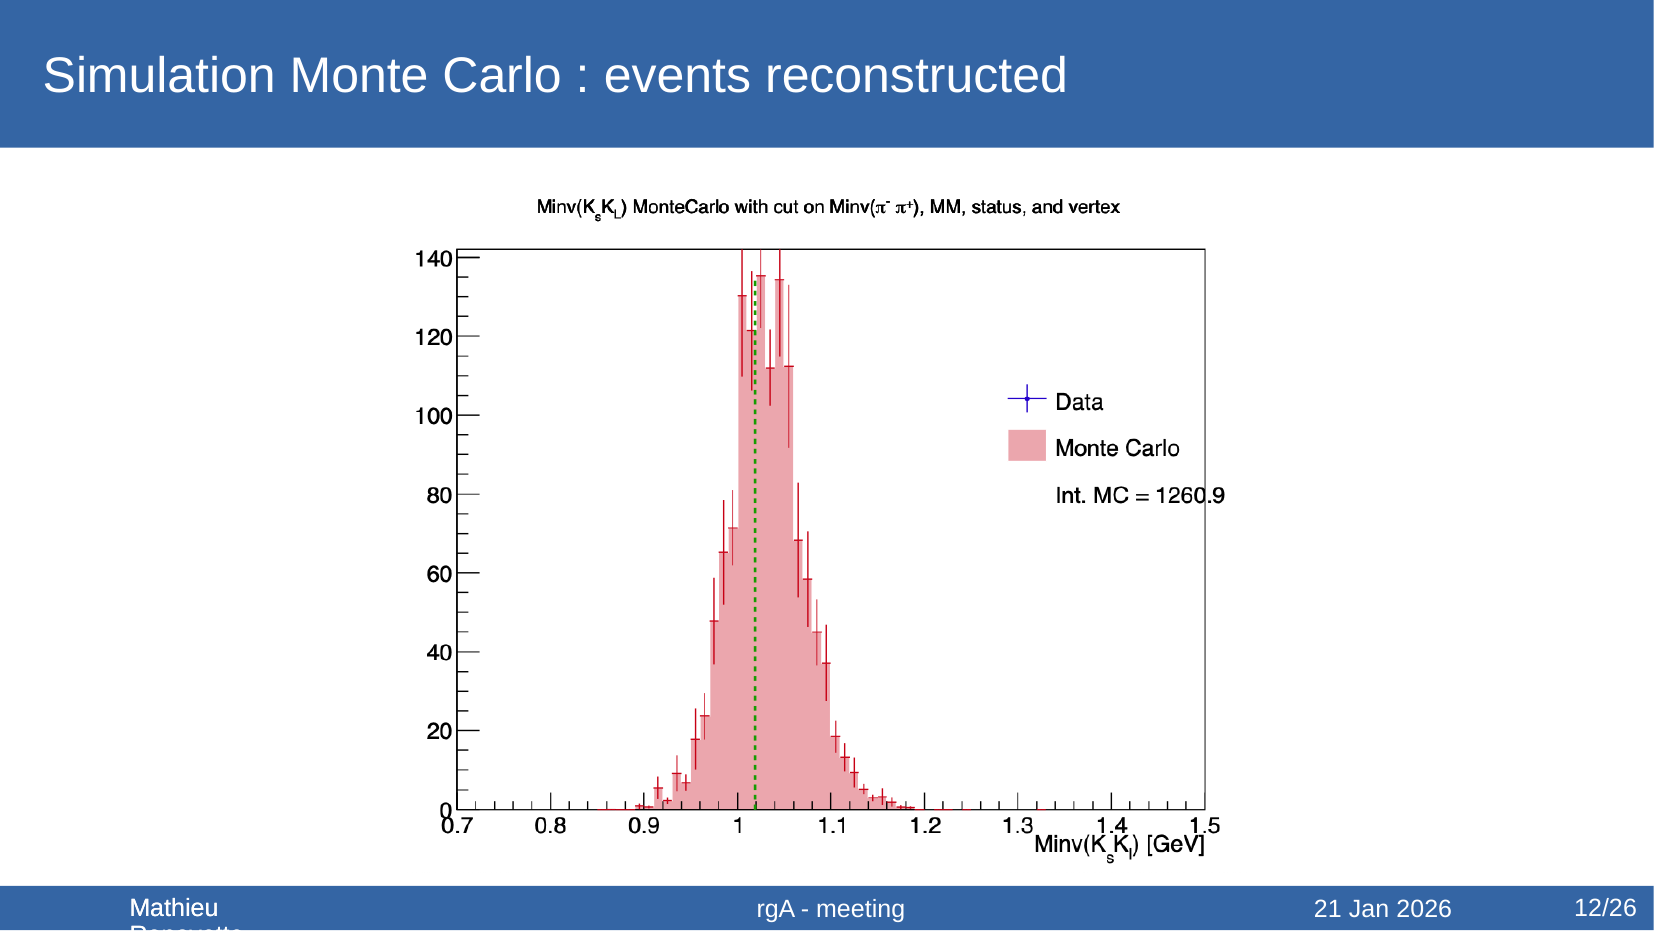

Simulation Monte Carlo : events reconstructed
Mathieu Ronayette
12/26
Mathieu Ronayette
 rgA - meeting
21 Jan 2026